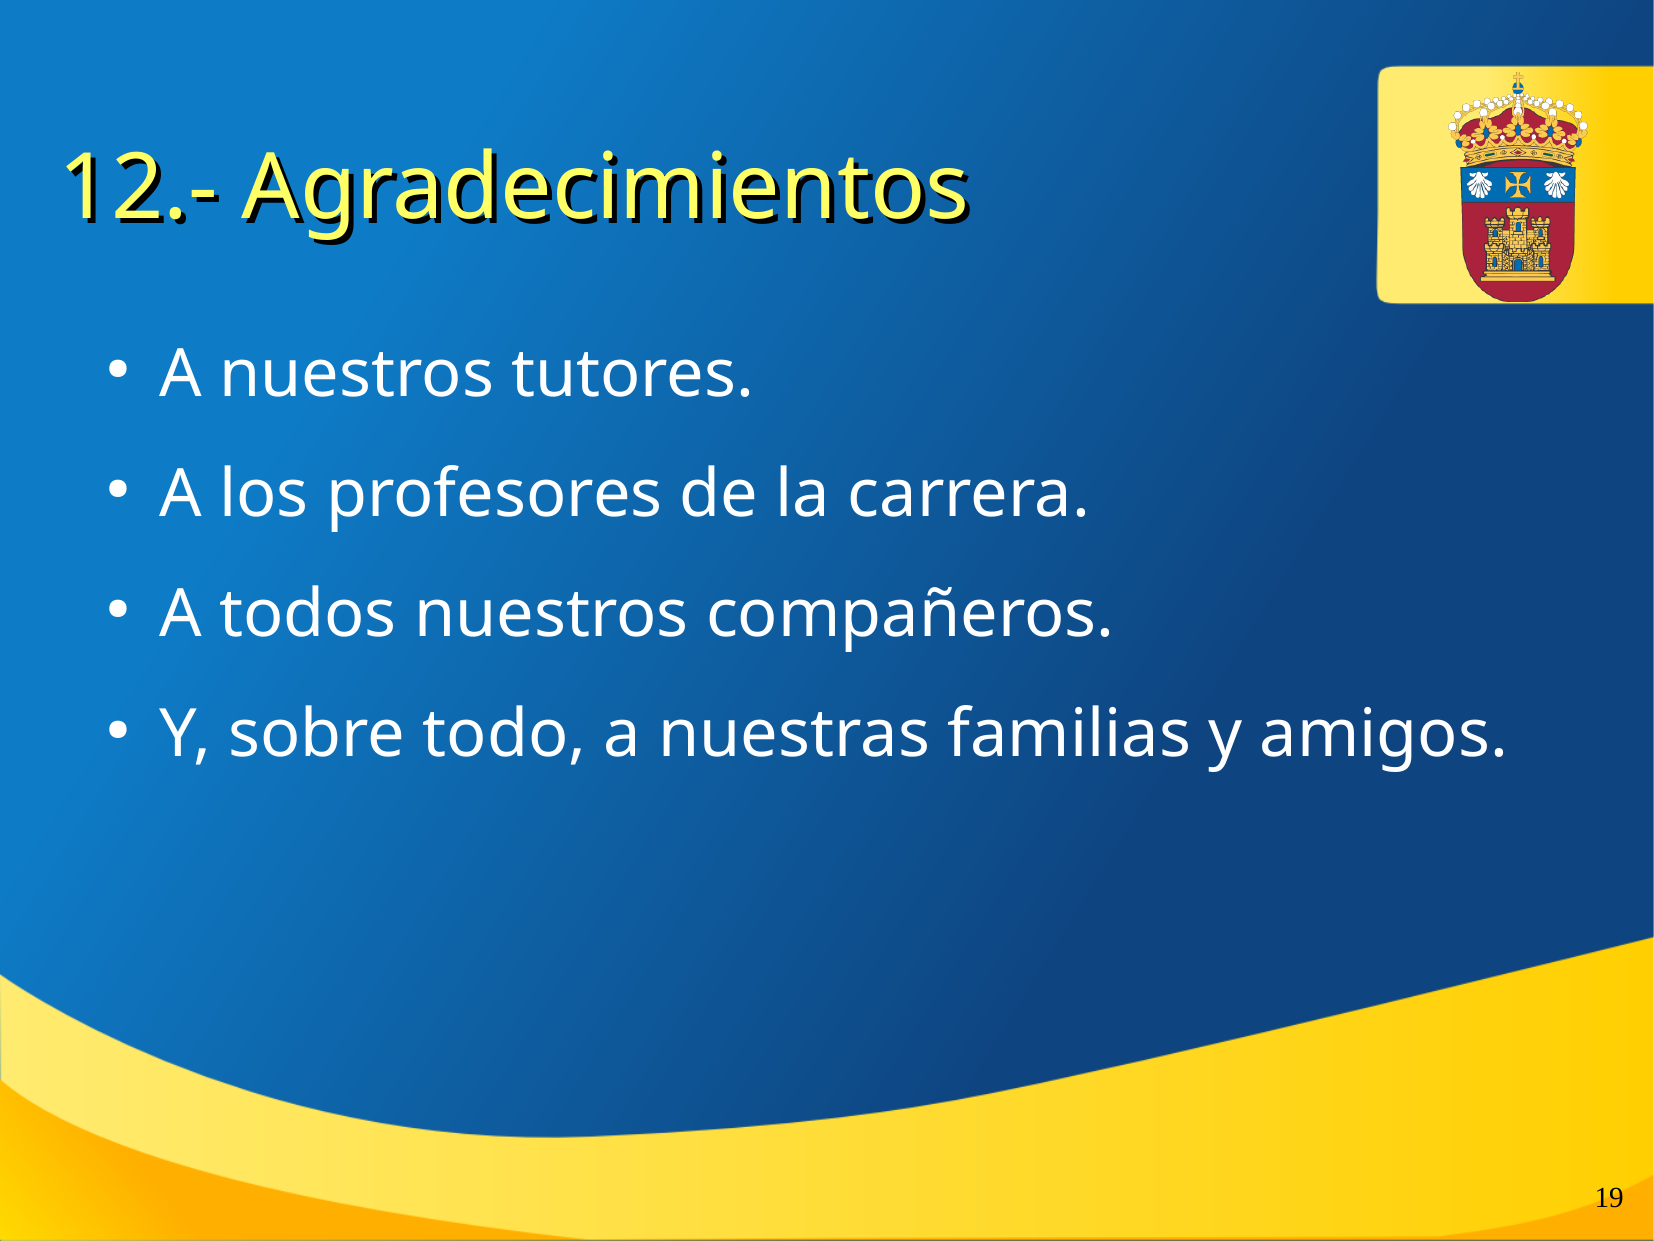

# 12.- Agradecimientos
A nuestros tutores.
A los profesores de la carrera.
A todos nuestros compañeros.
Y, sobre todo, a nuestras familias y amigos.
19